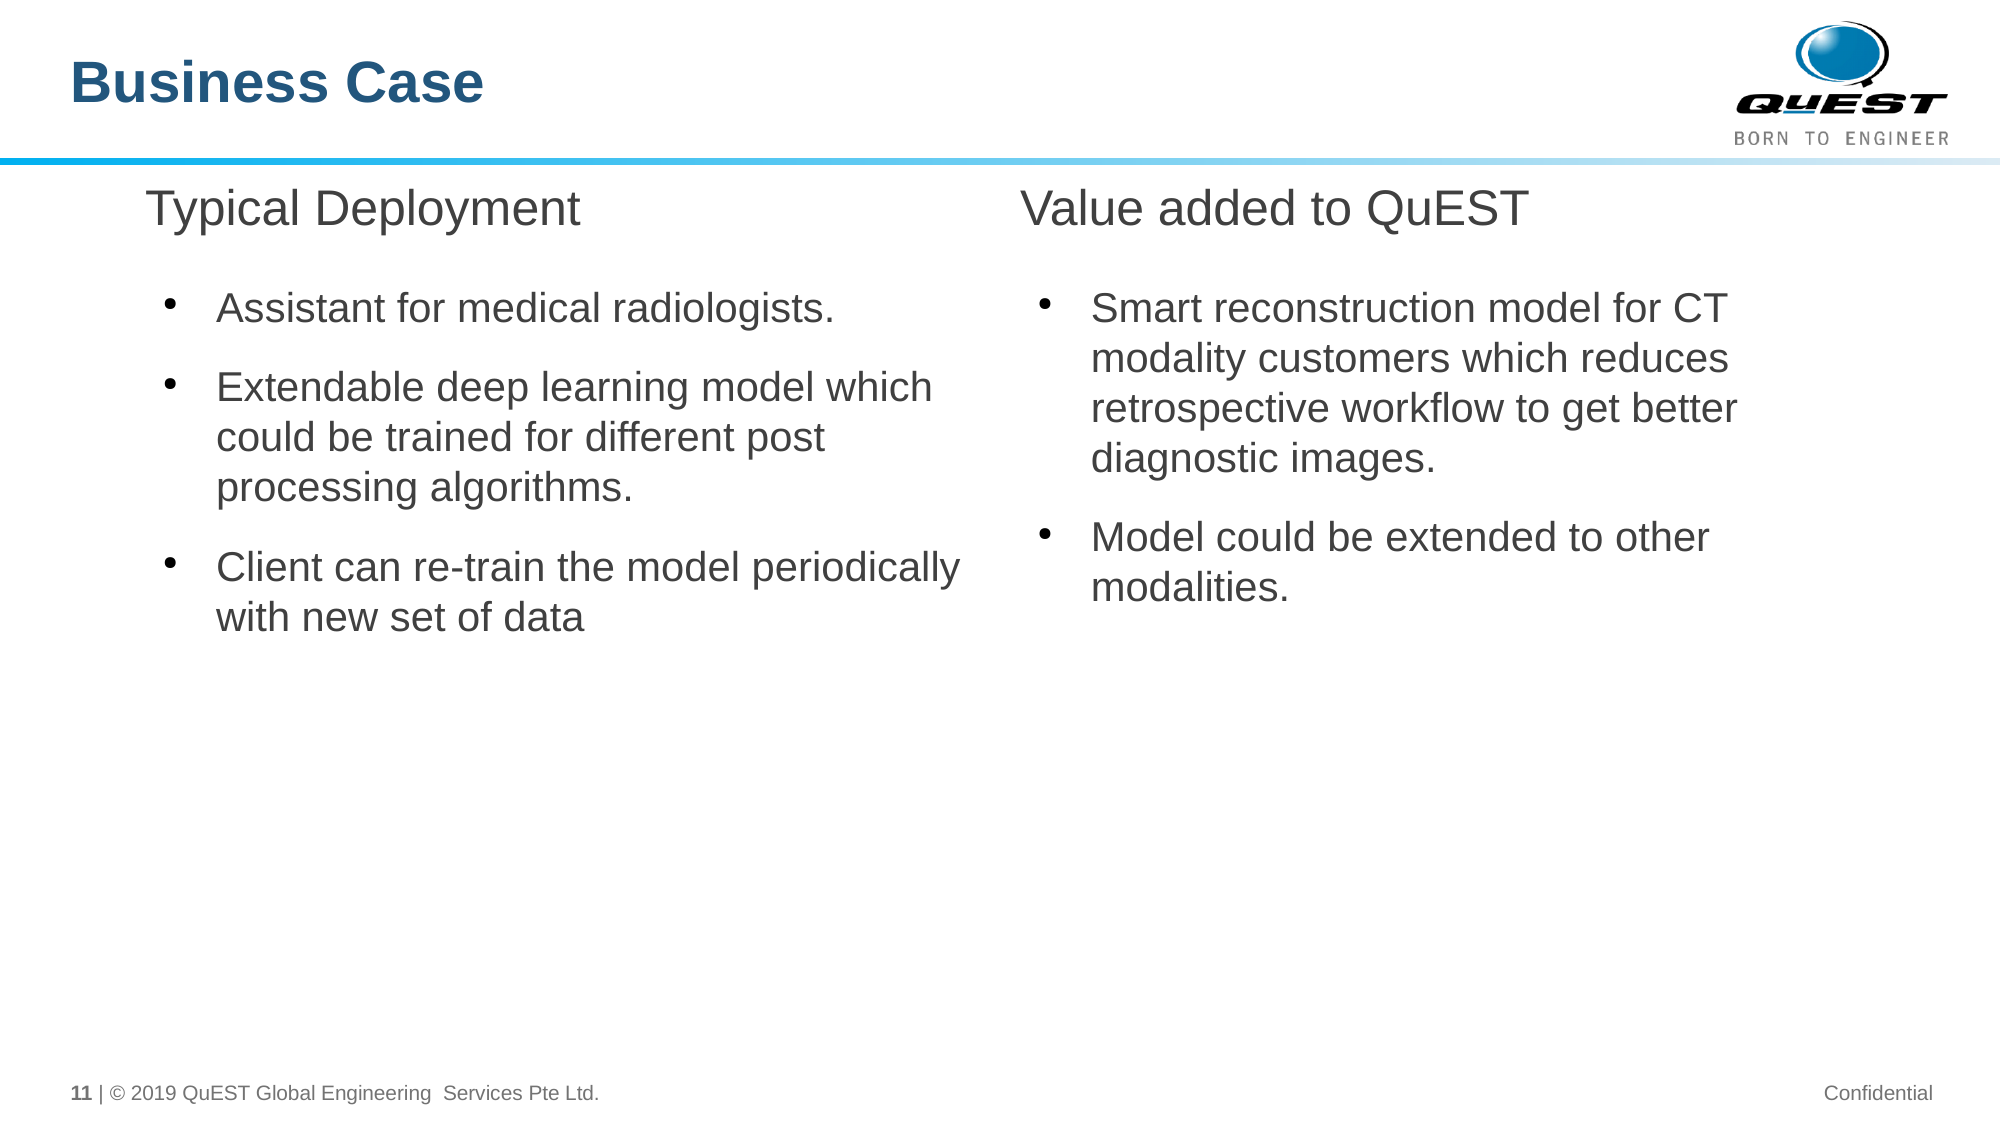

Business Case
# Typical Deployment
Value added to QuEST
Assistant for medical radiologists.
Extendable deep learning model which could be trained for different post processing algorithms.
Client can re-train the model periodically with new set of data
Smart reconstruction model for CT modality customers which reduces retrospective workflow to get better diagnostic images.
Model could be extended to other modalities.